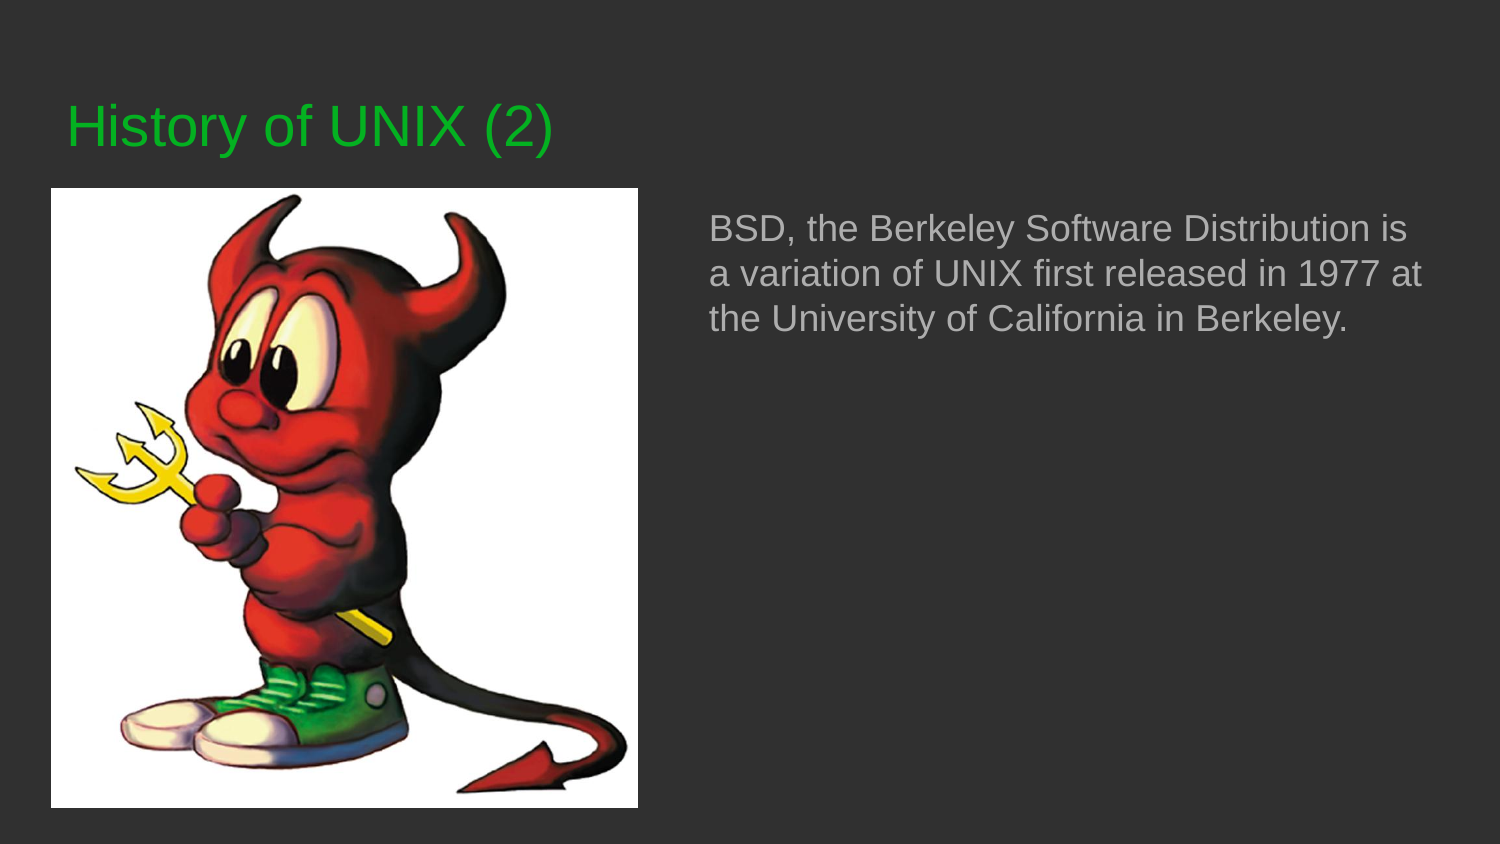

# History of UNIX (2)
BSD, the Berkeley Software Distribution is a variation of UNIX first released in 1977 at the University of California in Berkeley.